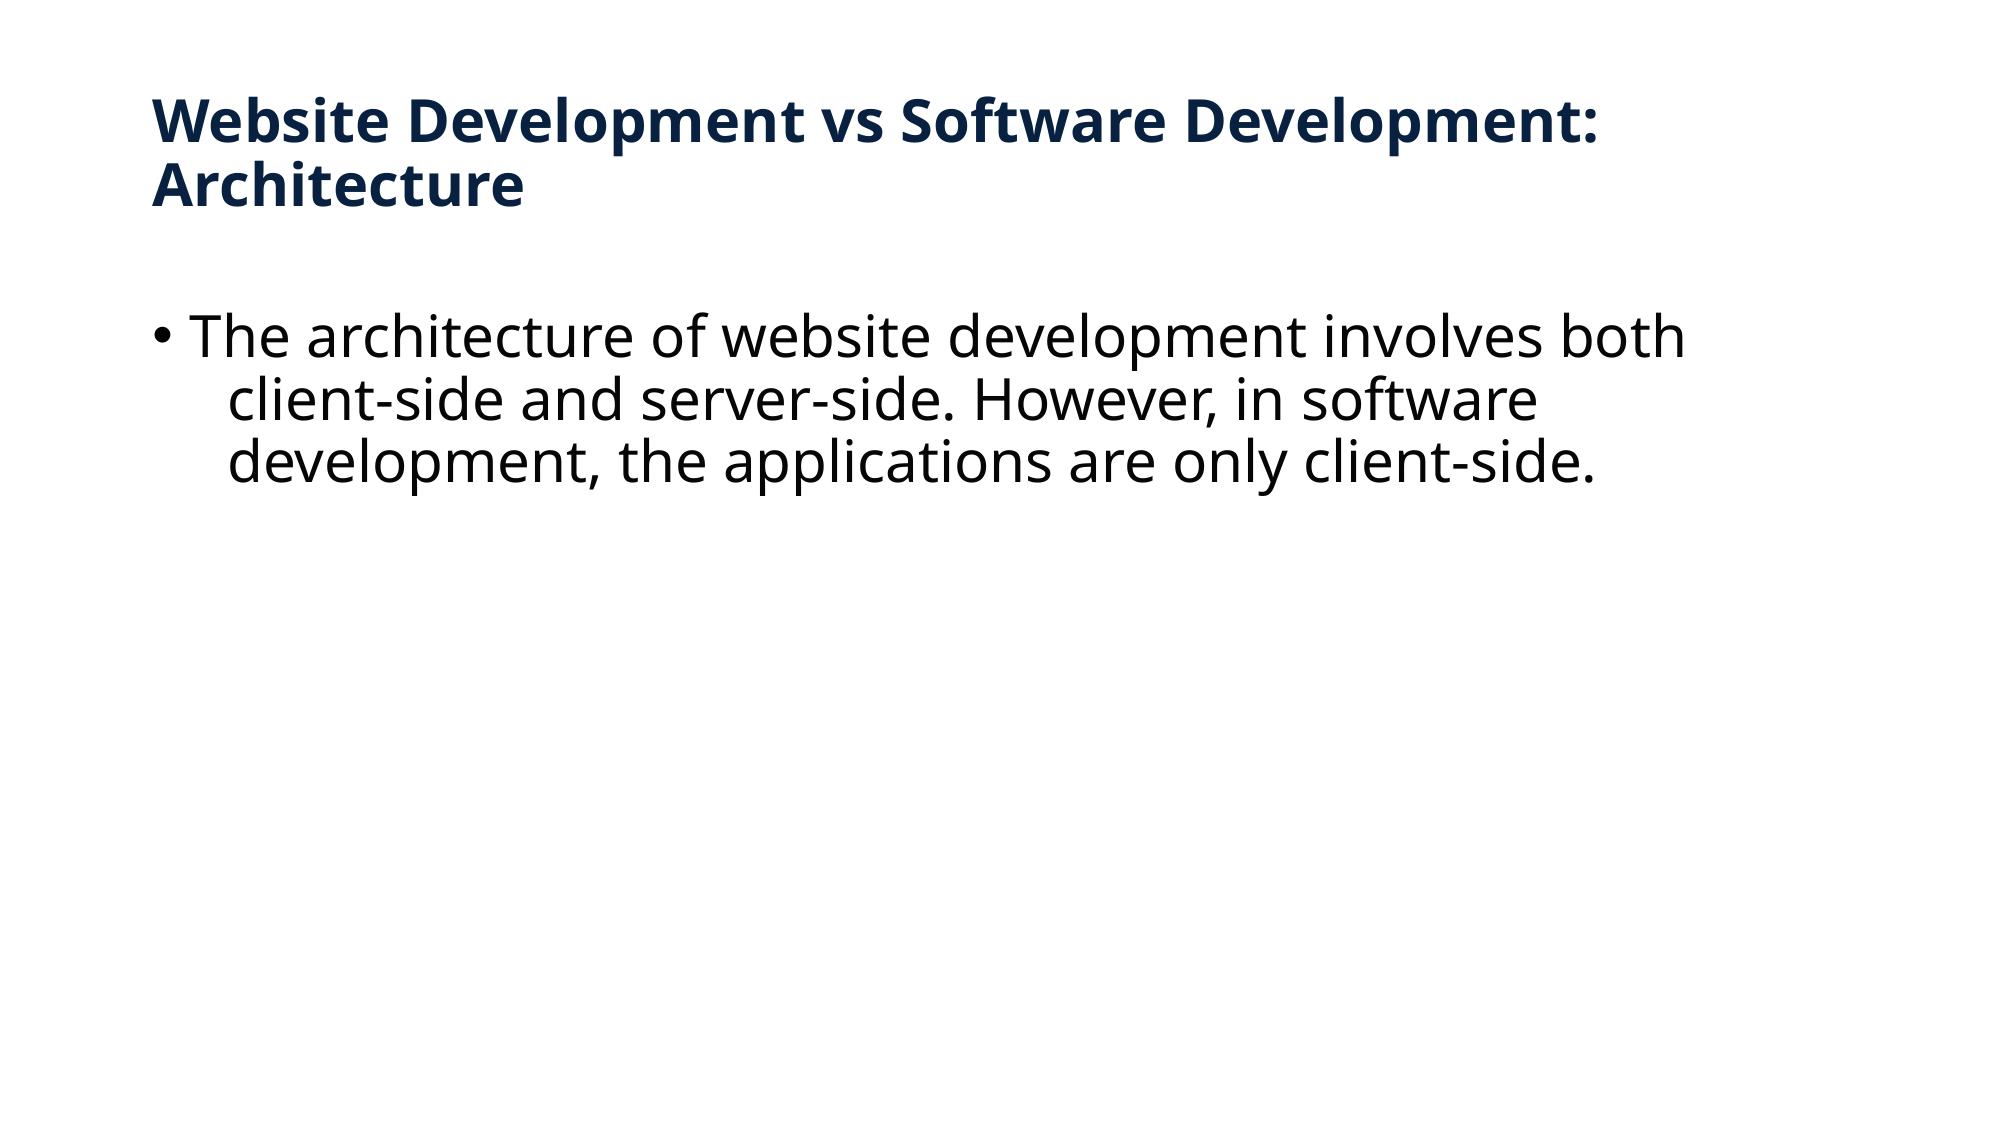

# Website Development vs Software Development: Architecture
The architecture of website development involves both client-side and server-side. However, in software development, the applications are only client-side.